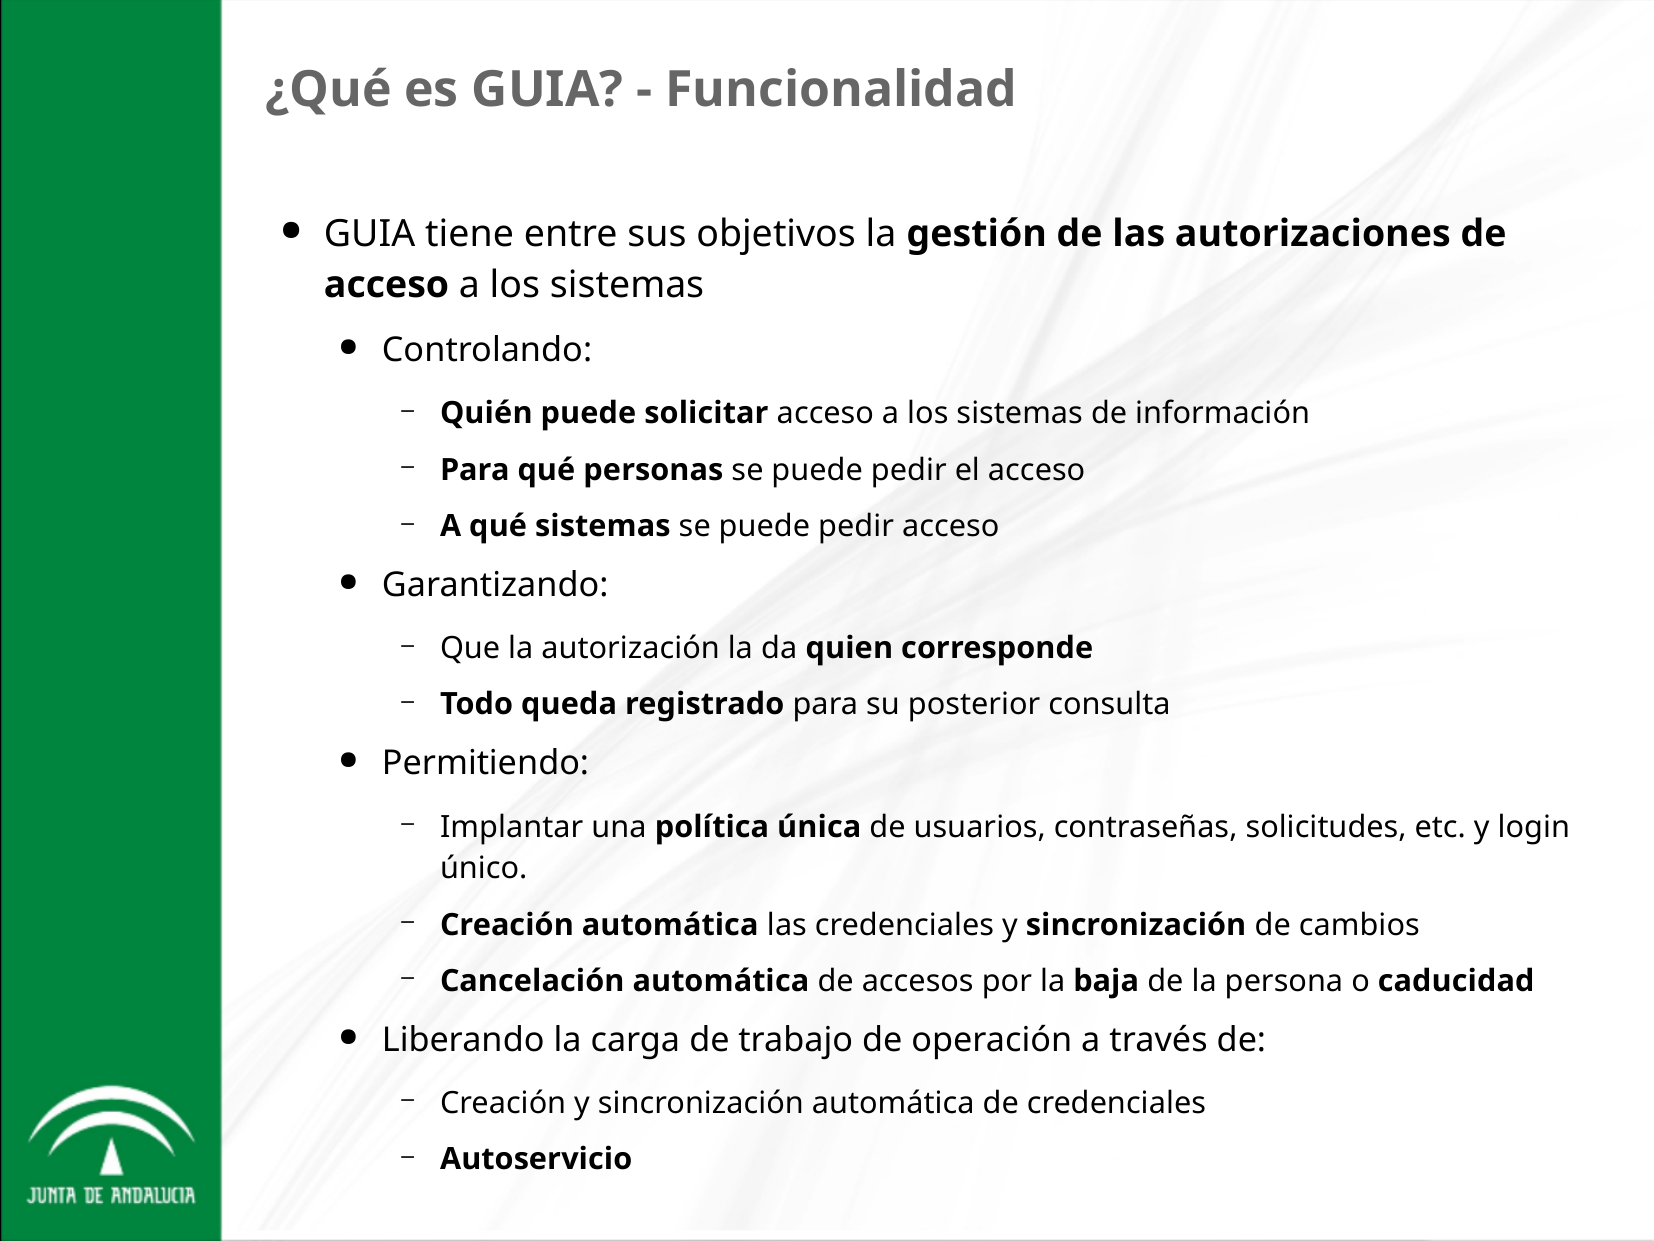

# ¿Qué es GUIA? - Funcionalidad
GUIA tiene entre sus objetivos la gestión de las autorizaciones de acceso a los sistemas
Controlando:
Quién puede solicitar acceso a los sistemas de información
Para qué personas se puede pedir el acceso
A qué sistemas se puede pedir acceso
Garantizando:
Que la autorización la da quien corresponde
Todo queda registrado para su posterior consulta
Permitiendo:
Implantar una política única de usuarios, contraseñas, solicitudes, etc. y login único.
Creación automática las credenciales y sincronización de cambios
Cancelación automática de accesos por la baja de la persona o caducidad
Liberando la carga de trabajo de operación a través de:
Creación y sincronización automática de credenciales
Autoservicio